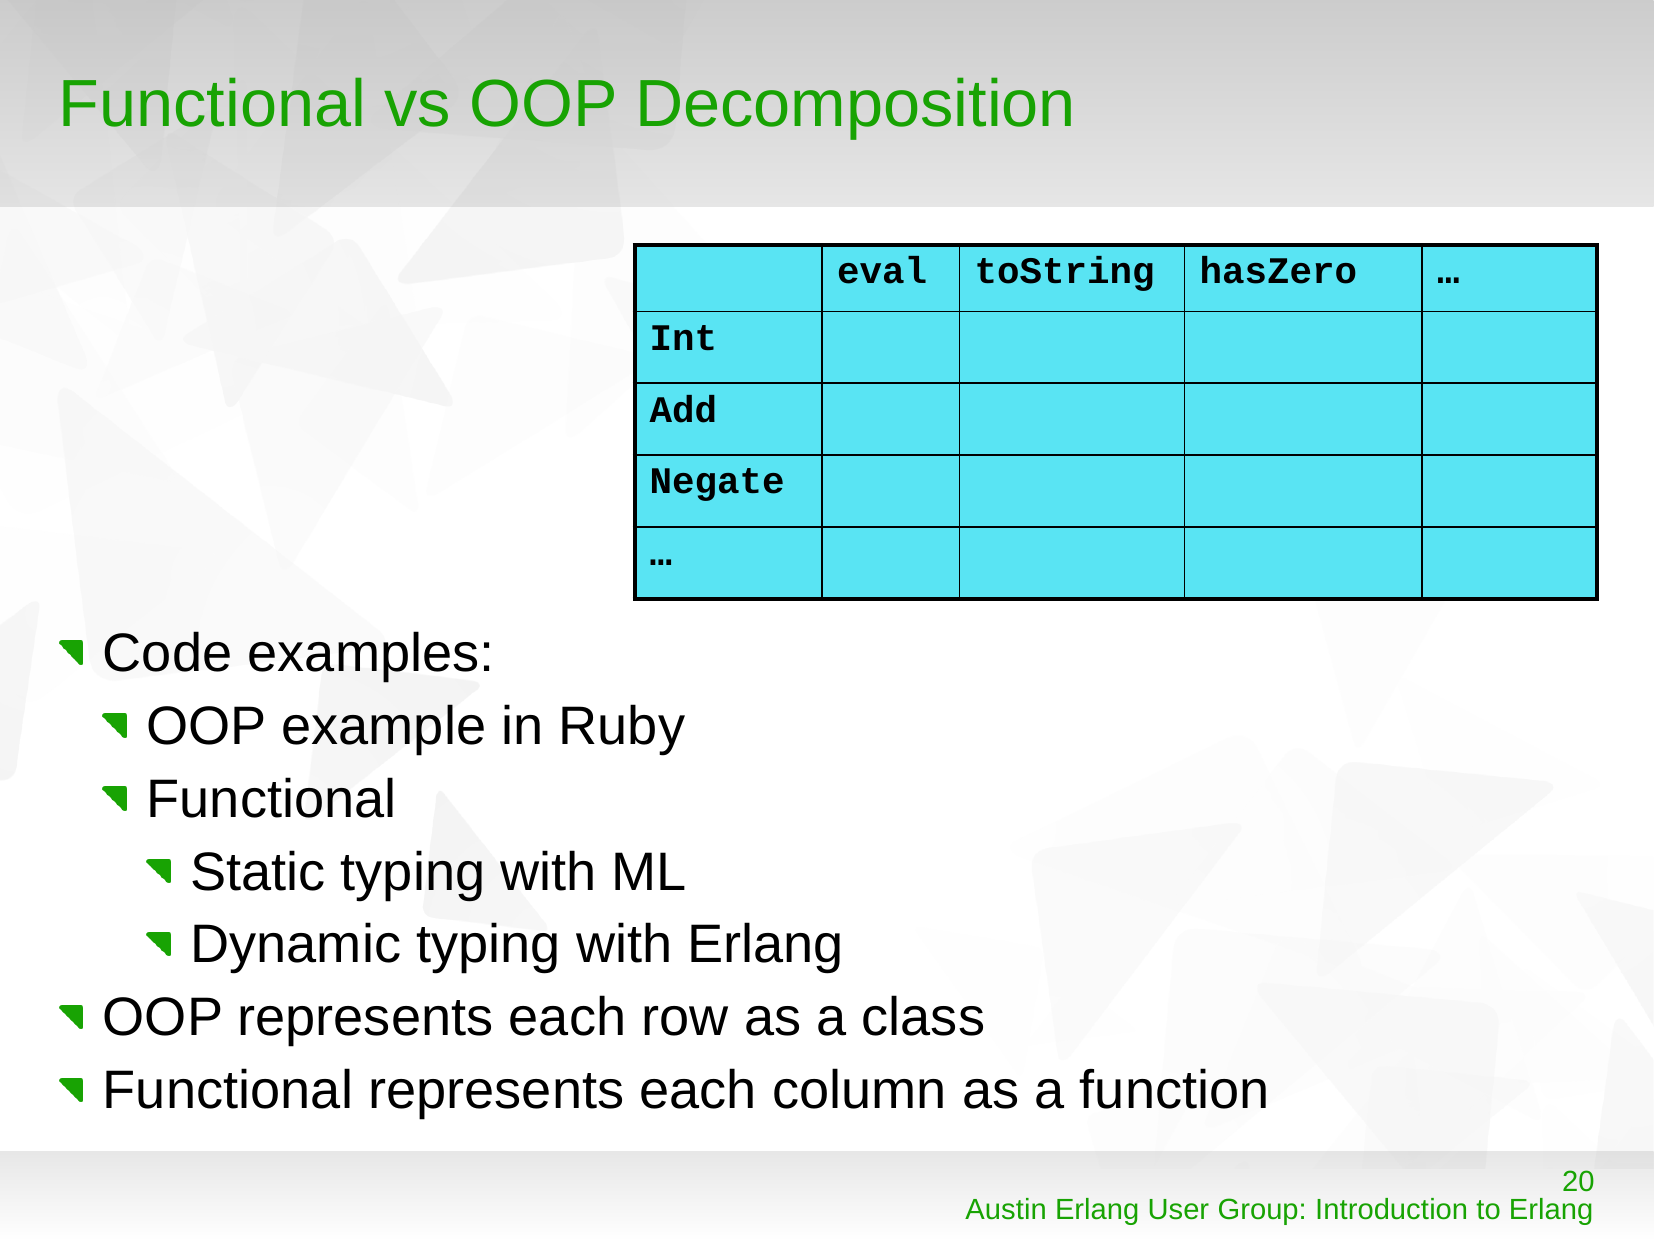

# Functional vs OOP Decomposition
| | eval | toString | hasZero | … |
| --- | --- | --- | --- | --- |
| Int | | | | |
| Add | | | | |
| Negate | | | | |
| … | | | | |
Code examples:
OOP example in Ruby
Functional
Static typing with ML
Dynamic typing with Erlang
OOP represents each row as a class
Functional represents each column as a function
20
Austin Erlang User Group: Introduction to Erlang